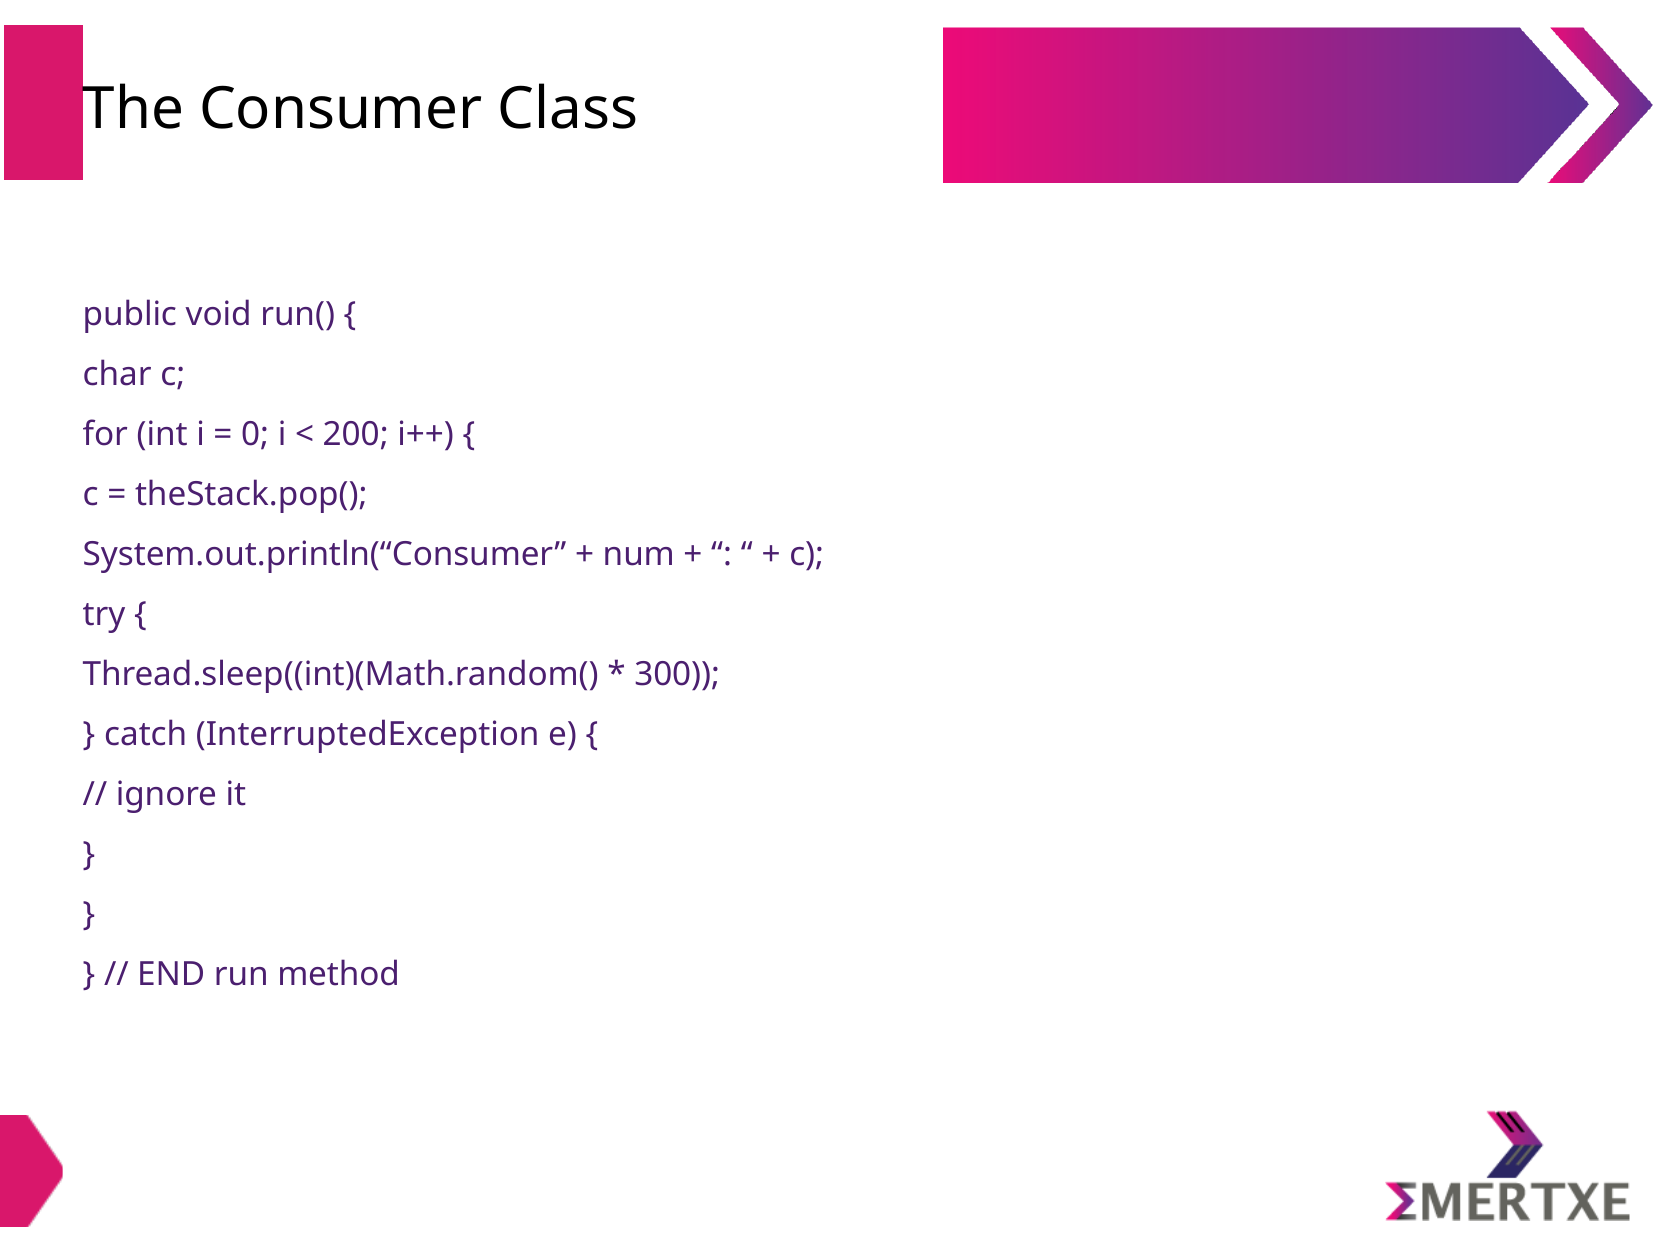

# The Consumer Class
public void run() {
char c;
for (int i = 0; i < 200; i++) {
c = theStack.pop();
System.out.println(“Consumer” + num + “: “ + c);
try {
Thread.sleep((int)(Math.random() * 300));
} catch (InterruptedException e) {
// ignore it
}
}
} // END run method